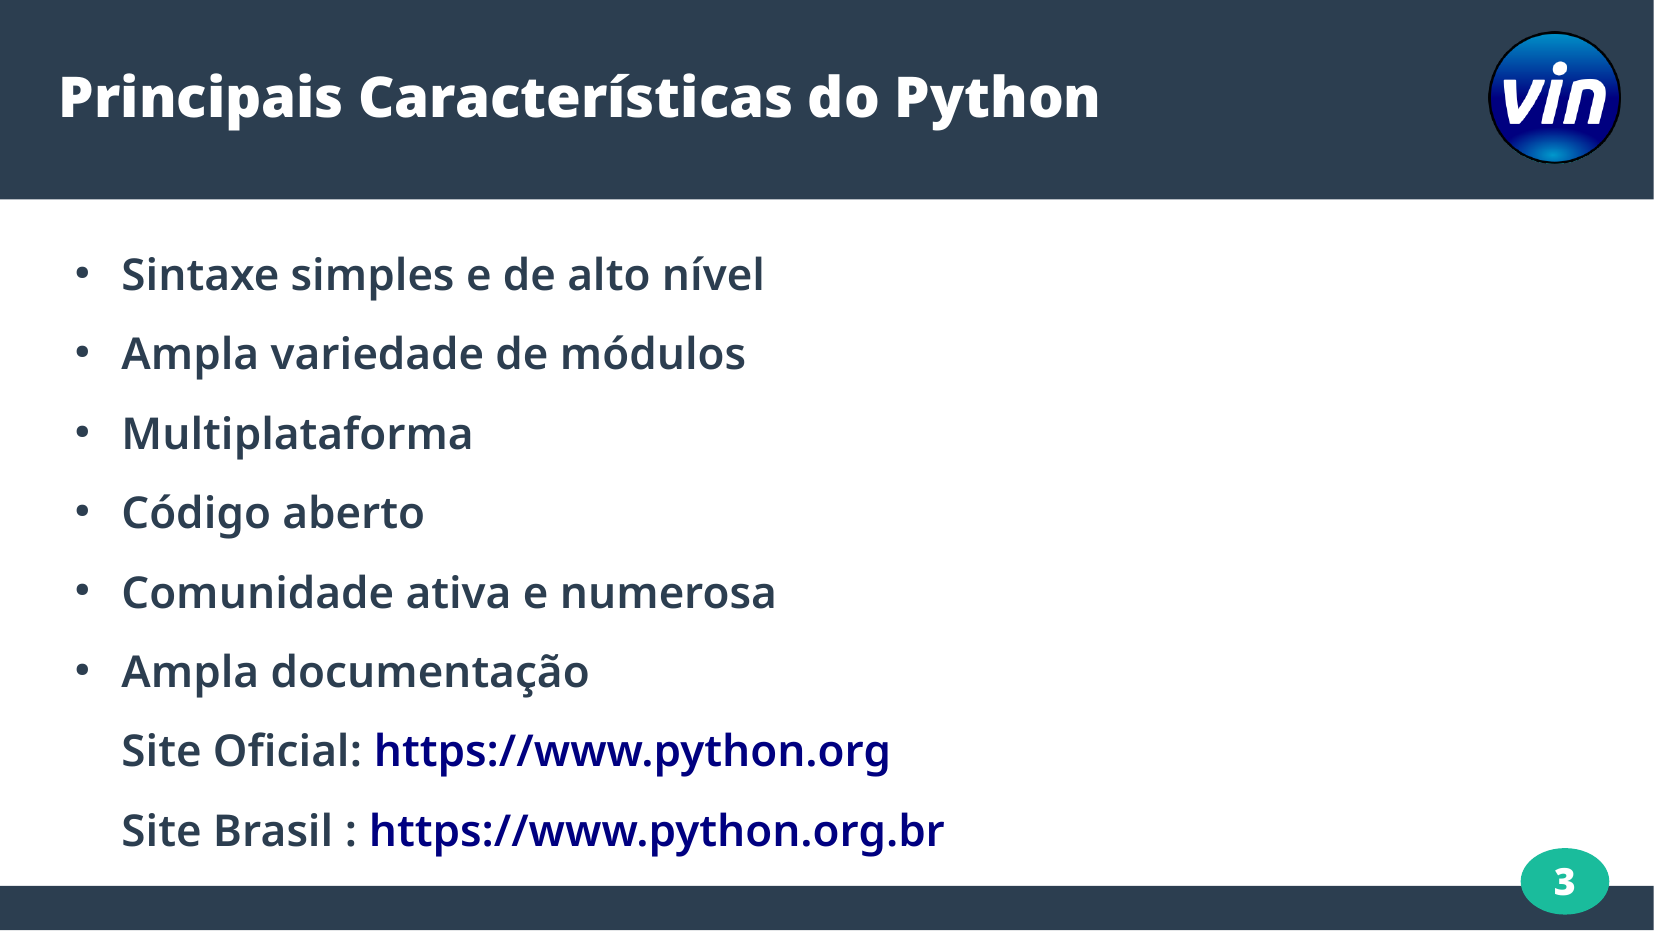

# Principais Características do Python
Sintaxe simples e de alto nível
Ampla variedade de módulos
Multiplataforma
Código aberto
Comunidade ativa e numerosa
Ampla documentação
Site Oficial: https://www.python.org
Site Brasil : https://www.python.org.br
3